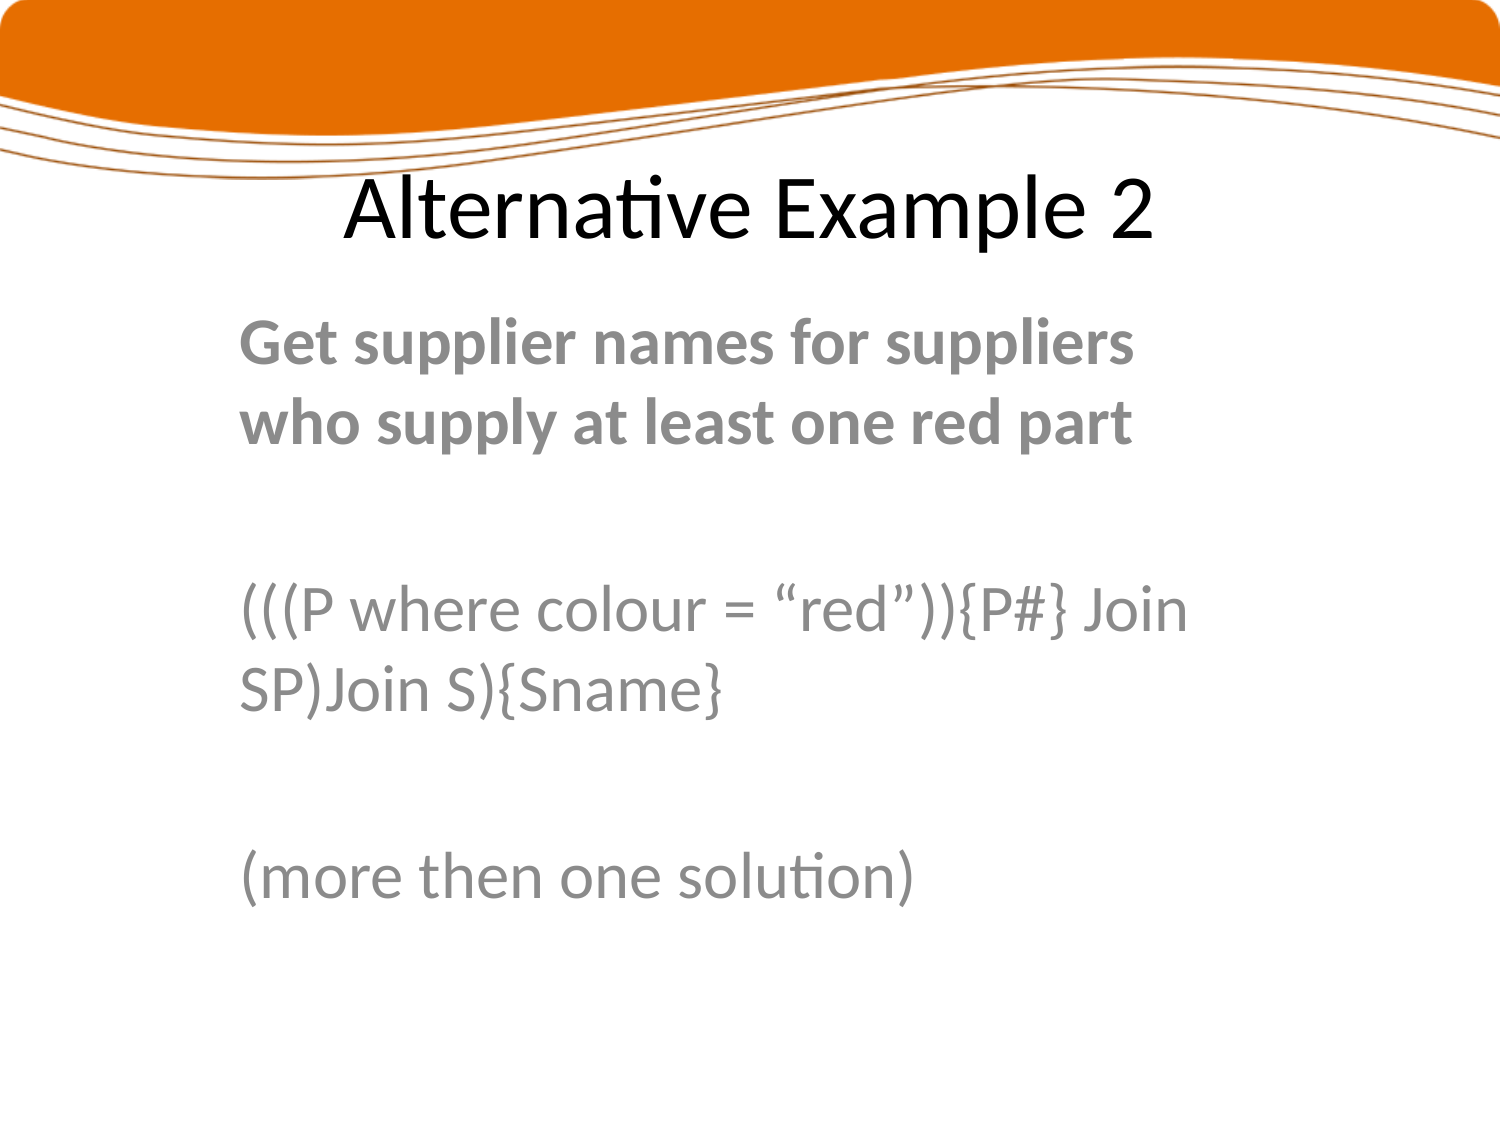

Alternative Example 2
Get supplier names for suppliers who supply at least one red part
(((P where colour = “red”)){P#} Join SP)Join S){Sname}
(more then one solution)